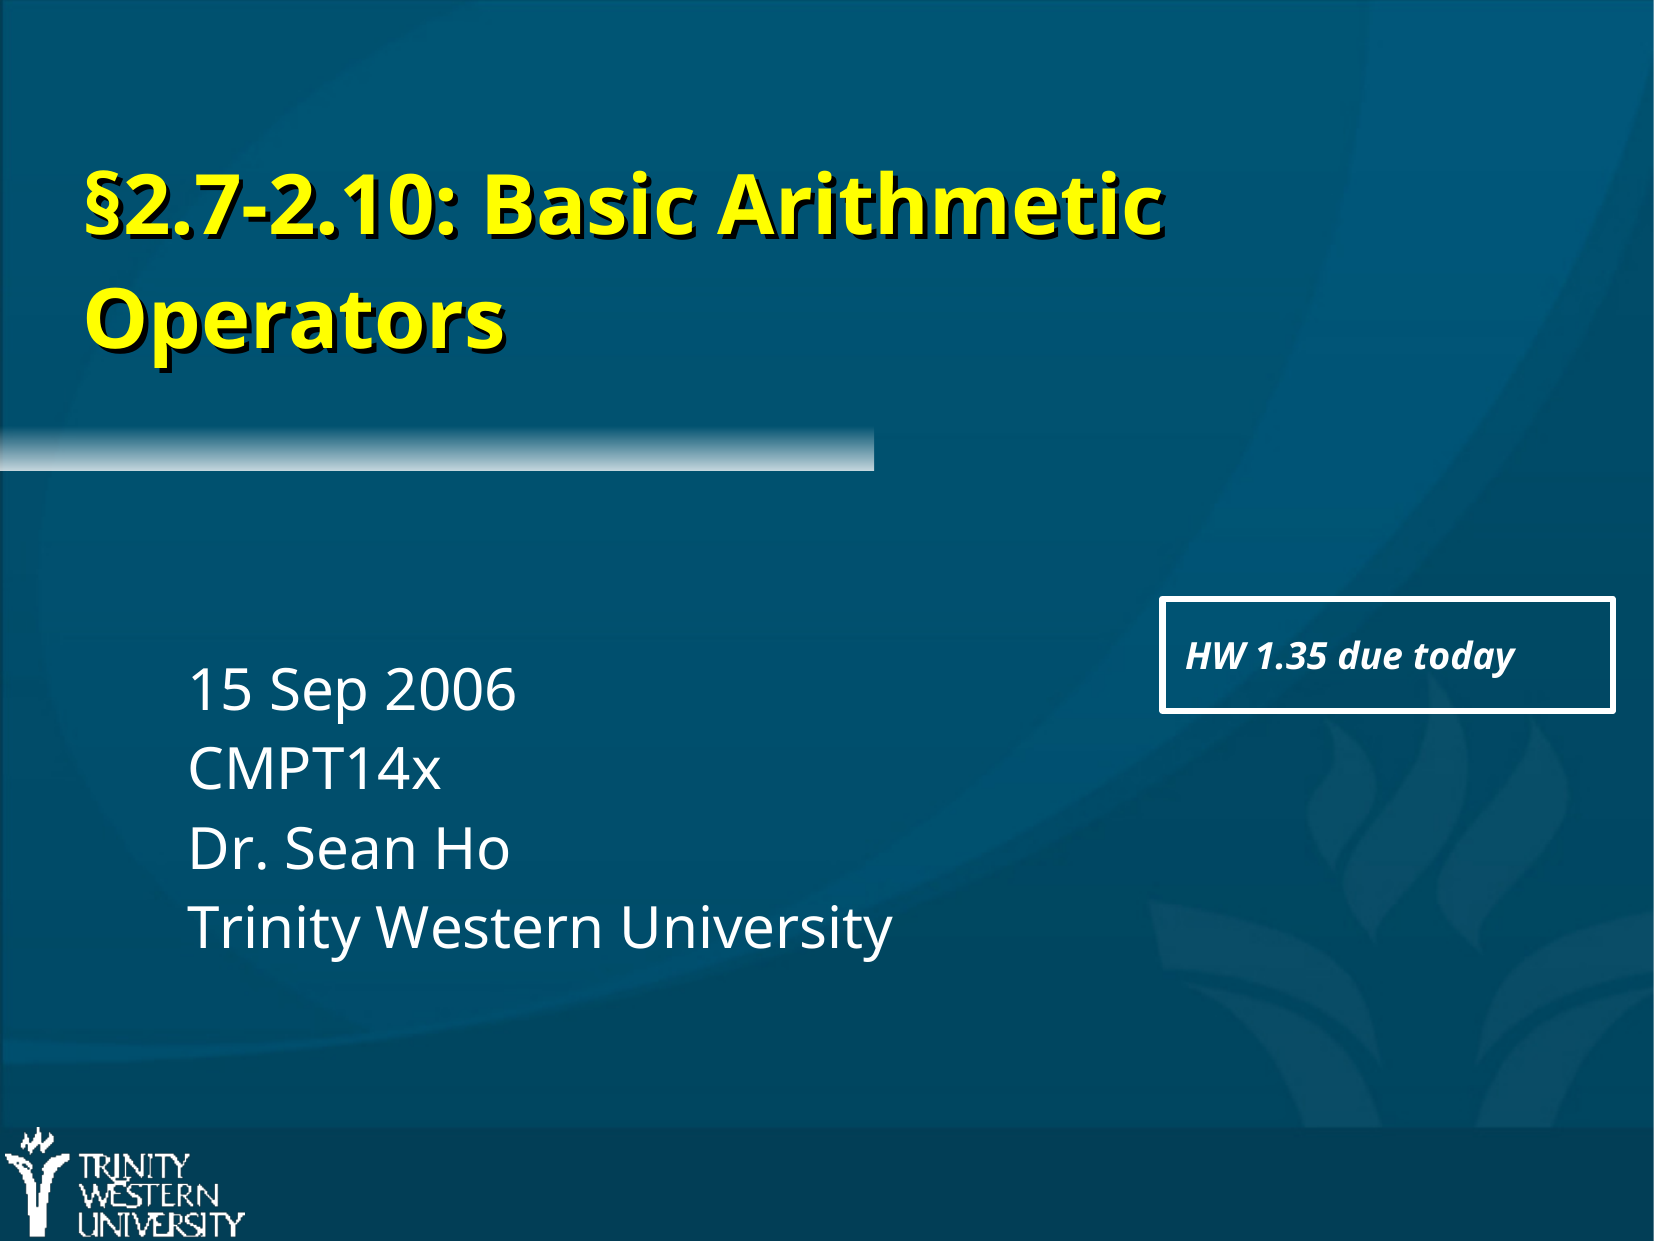

# §2.7-2.10: Basic Arithmetic Operators
15 Sep 2006
CMPT14x
Dr. Sean Ho
Trinity Western University
HW 1.35 due today